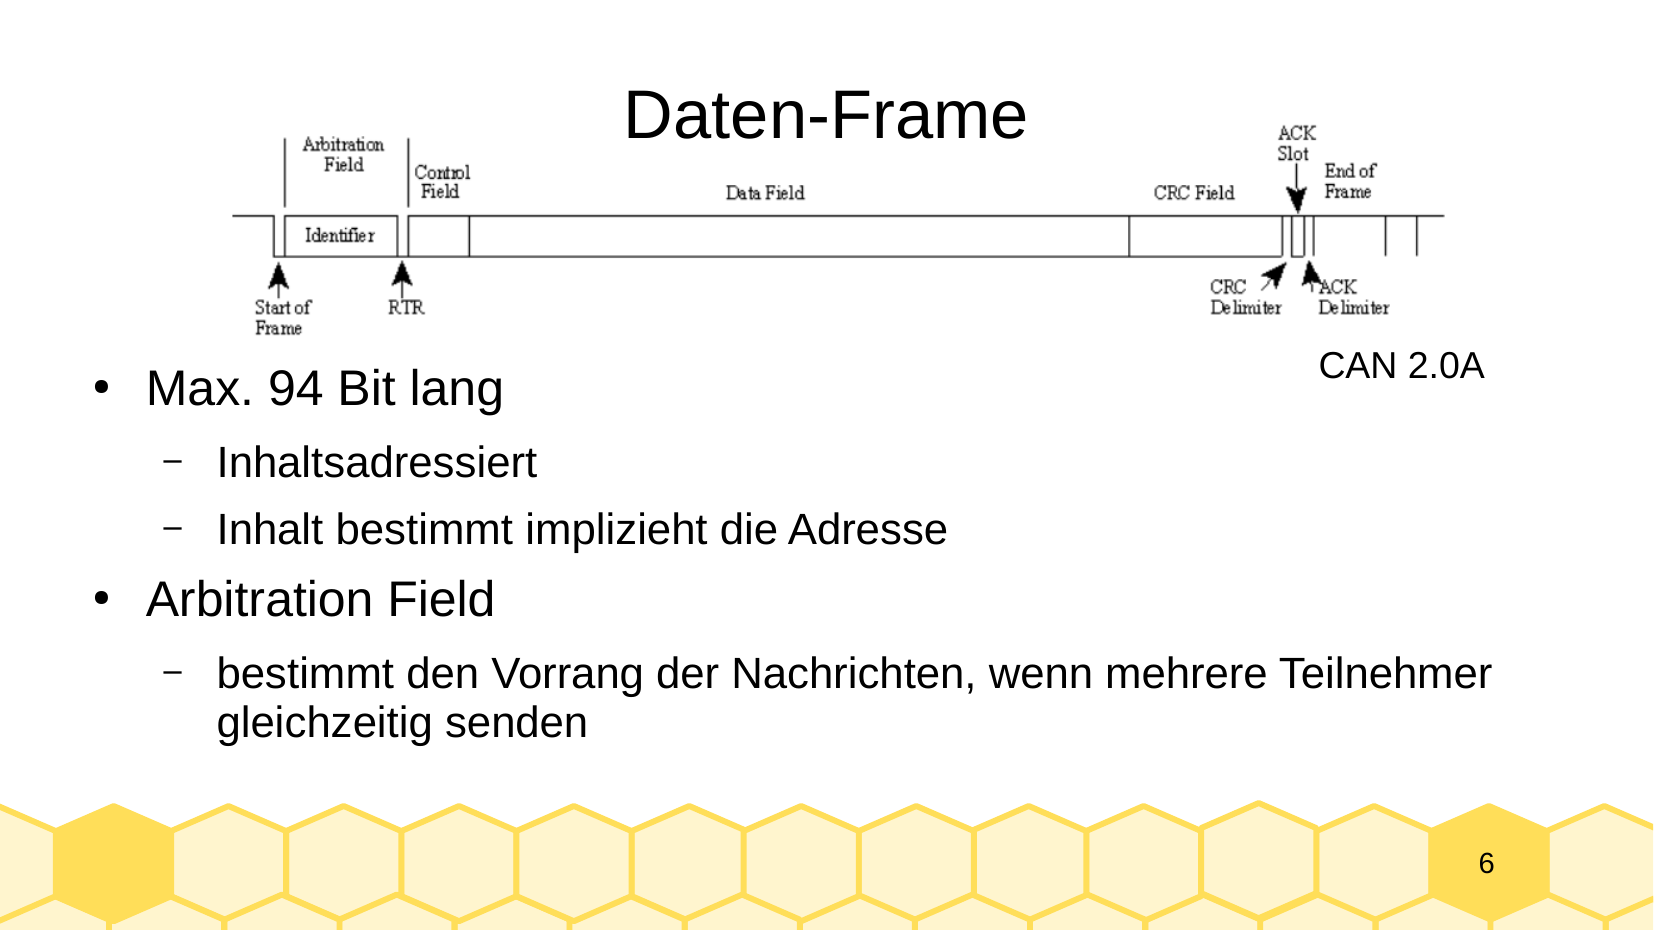

Daten-Frame
CAN 2.0A
# Max. 94 Bit lang
Inhaltsadressiert
Inhalt bestimmt implizieht die Adresse
Arbitration Field
bestimmt den Vorrang der Nachrichten, wenn mehrere Teilnehmer gleichzeitig senden